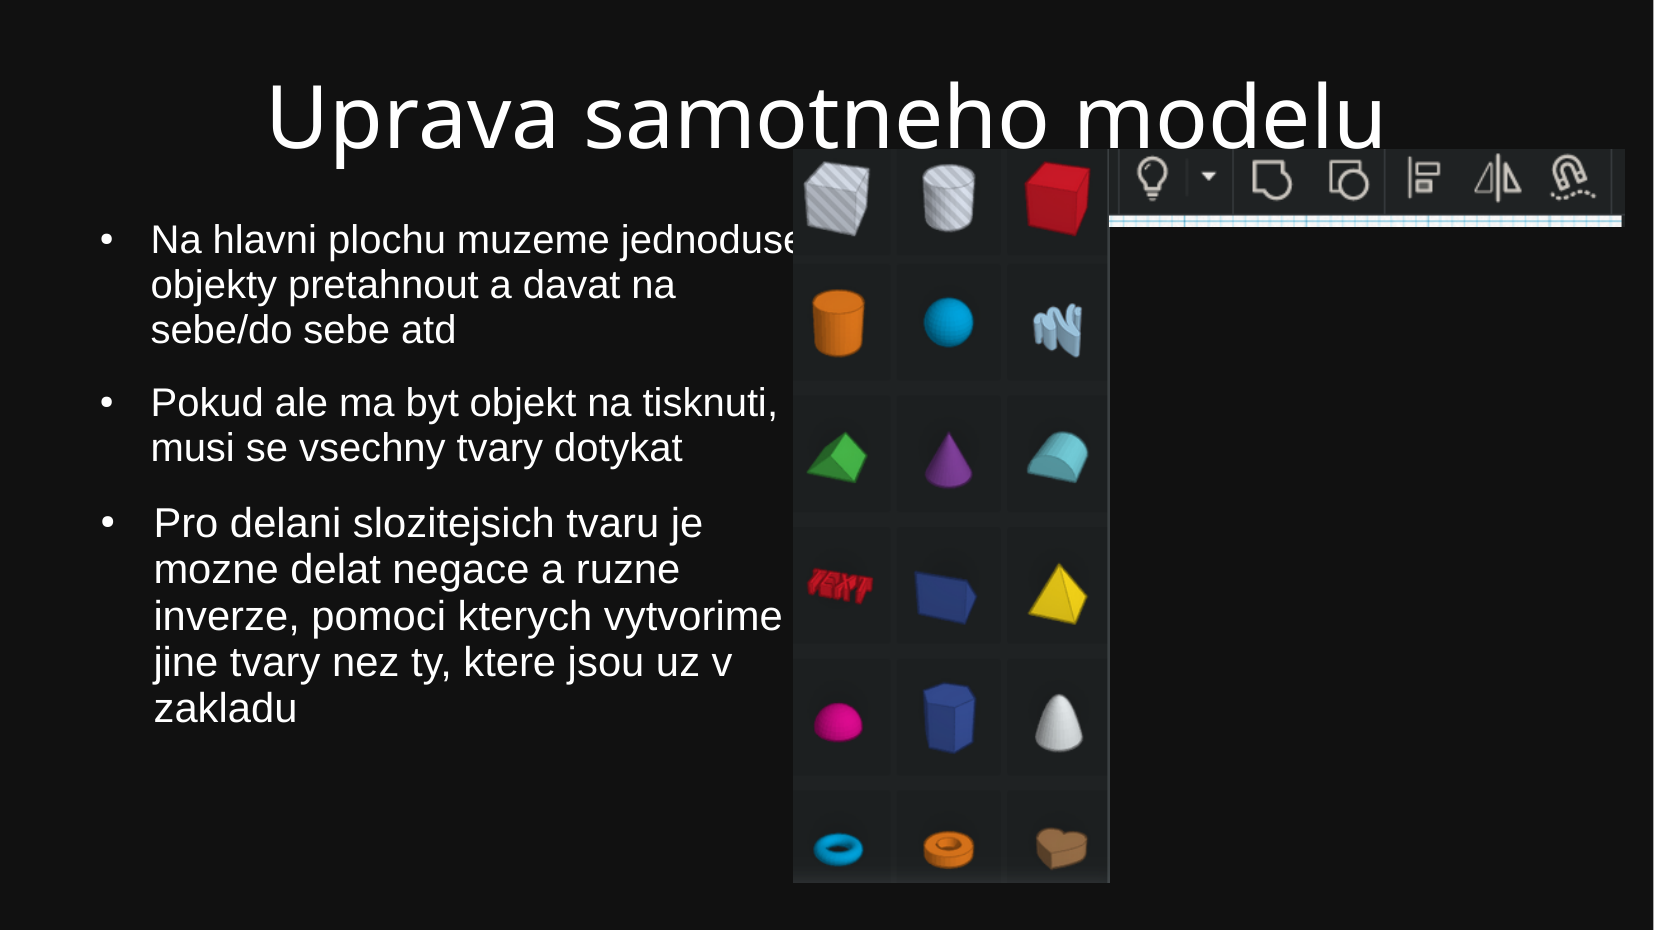

# Uprava samotneho modelu
Na hlavni plochu muzeme jednoduse objekty pretahnout a davat na sebe/do sebe atd
Pokud ale ma byt objekt na tisknuti, musi se vsechny tvary dotykat
Pro delani slozitejsich tvaru je mozne delat negace a ruzne inverze, pomoci kterych vytvorime jine tvary nez ty, ktere jsou uz v zakladu